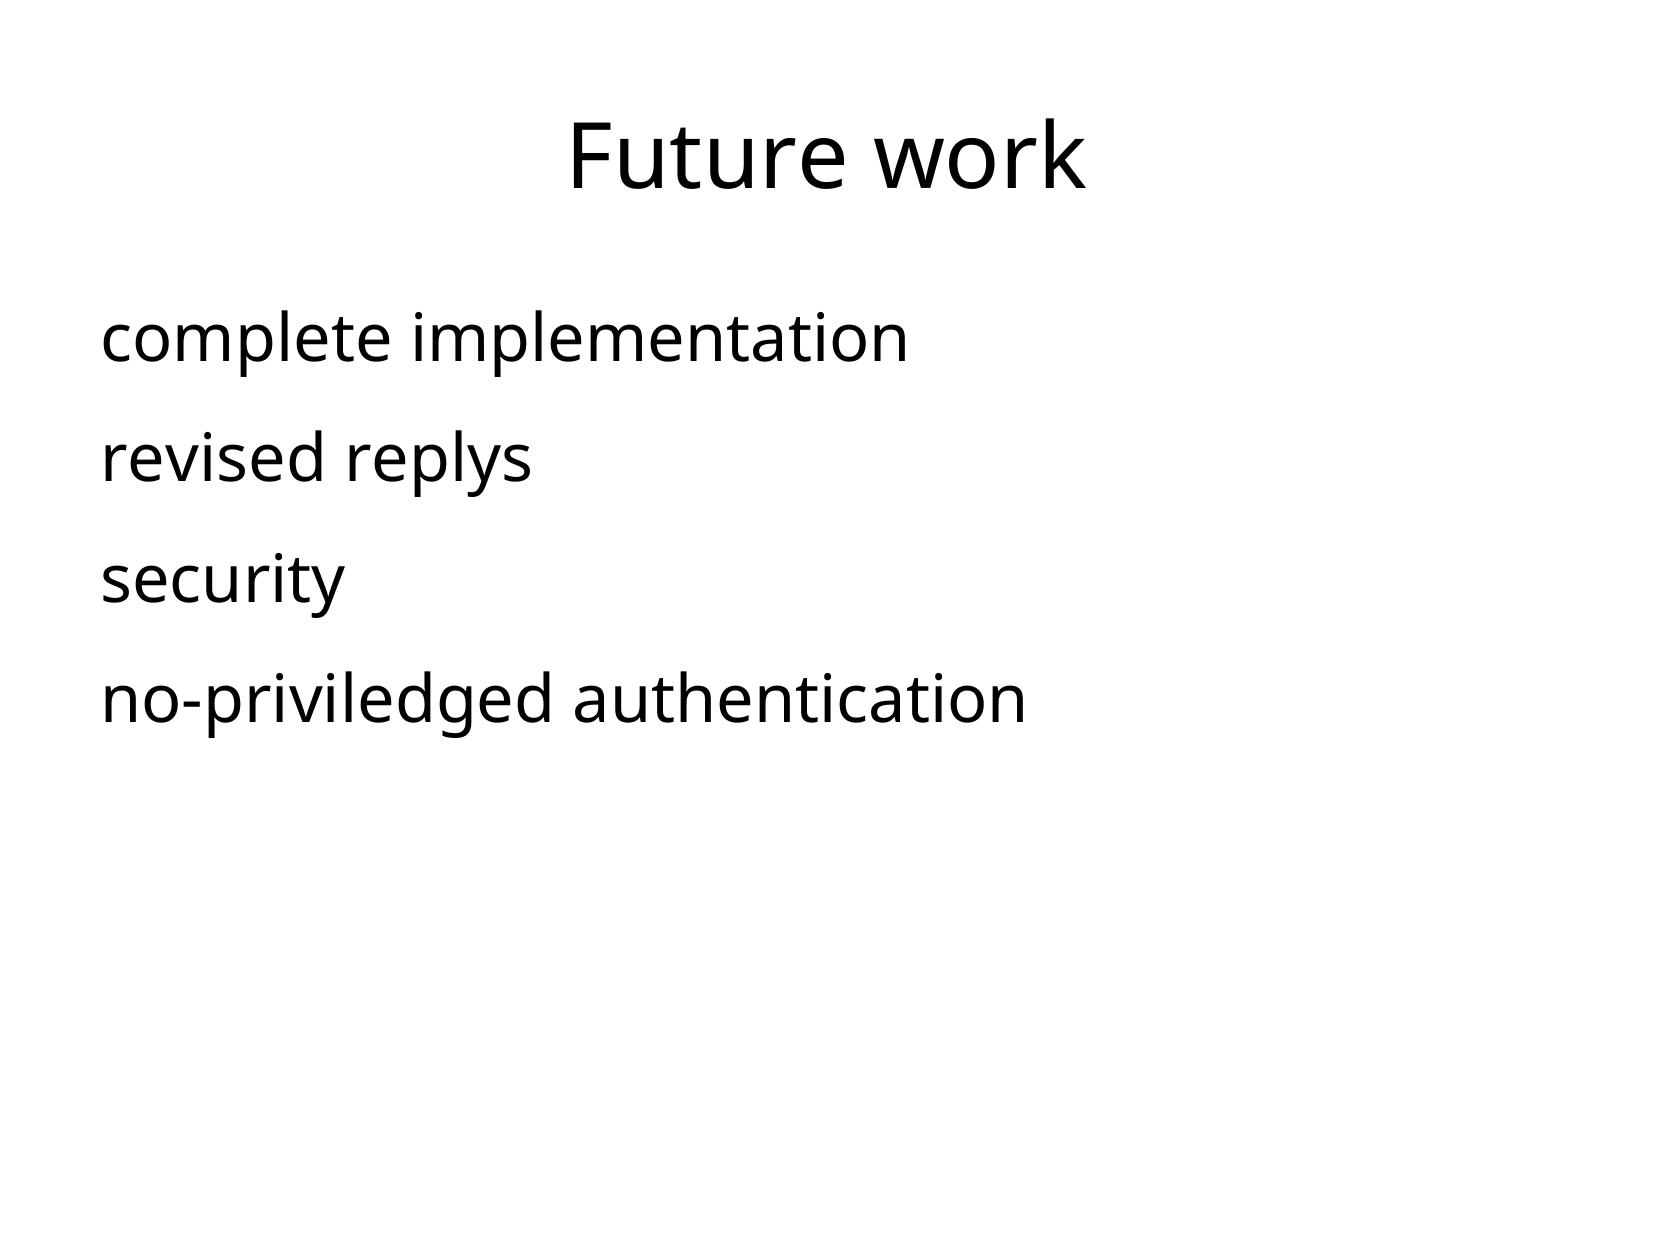

# Future work
complete implementation
revised replys
security
no-priviledged authentication